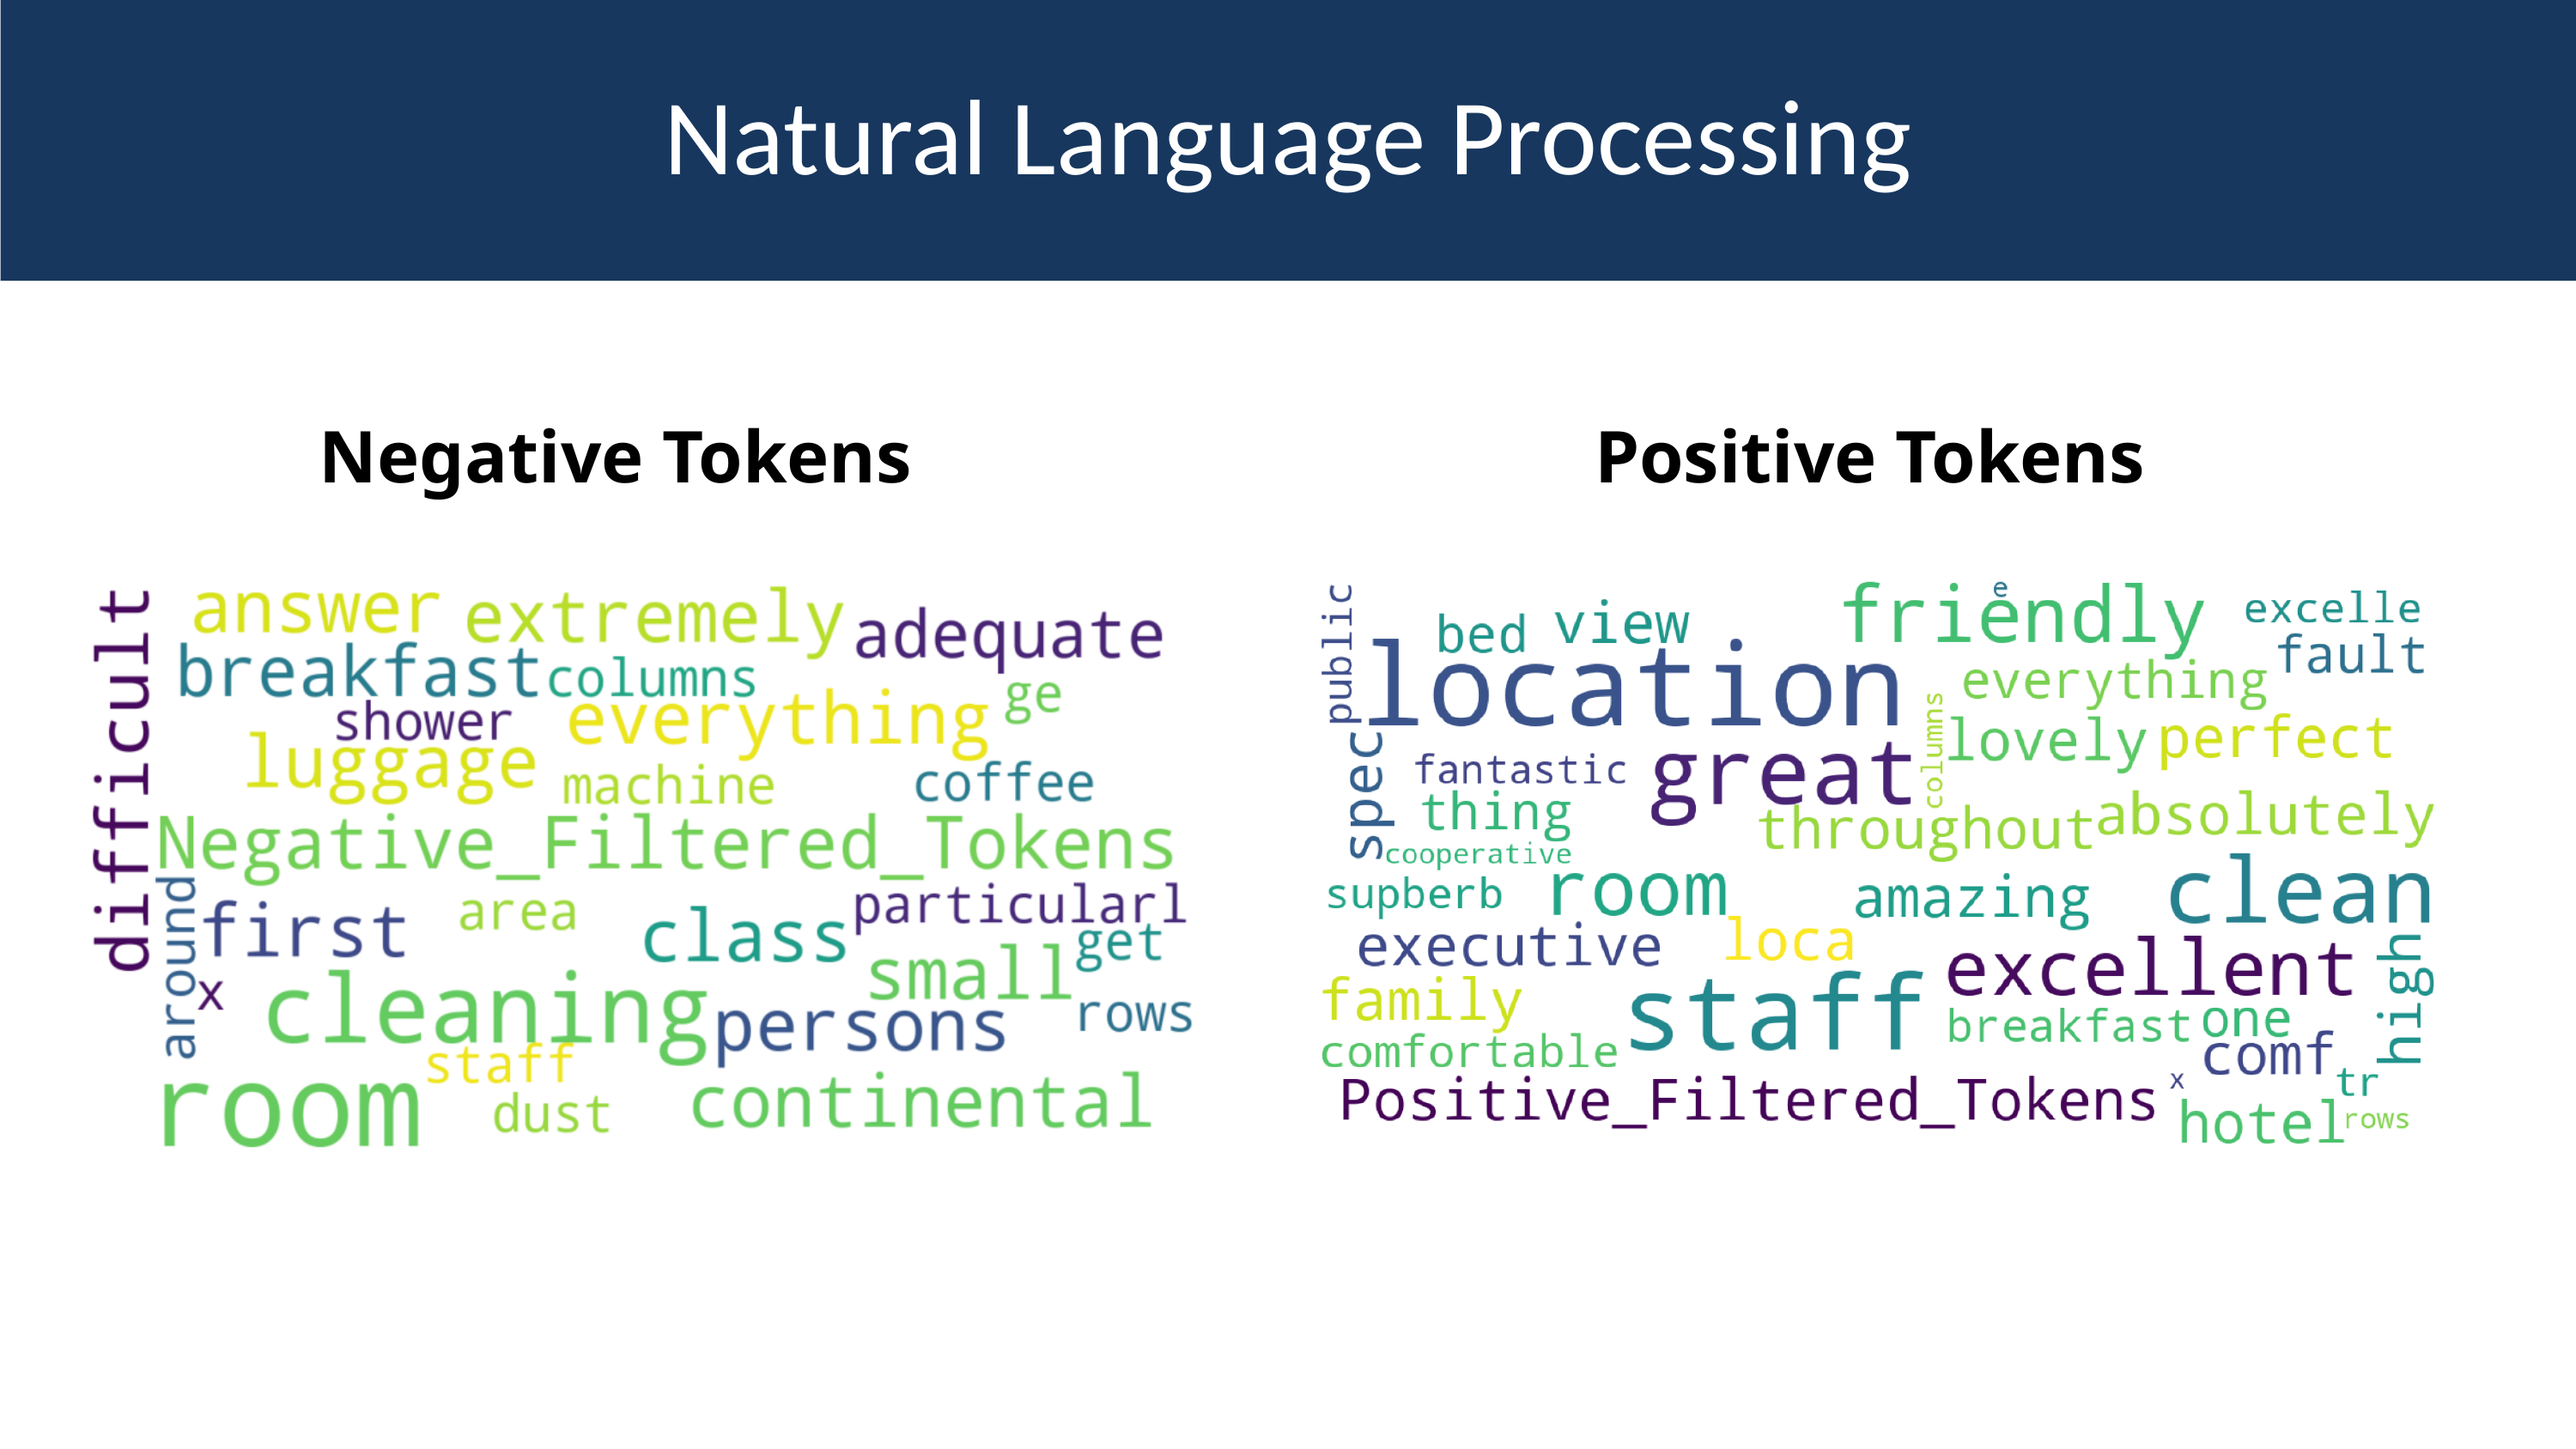

Natural Language Processing
Negative Tokens
Positive Tokens